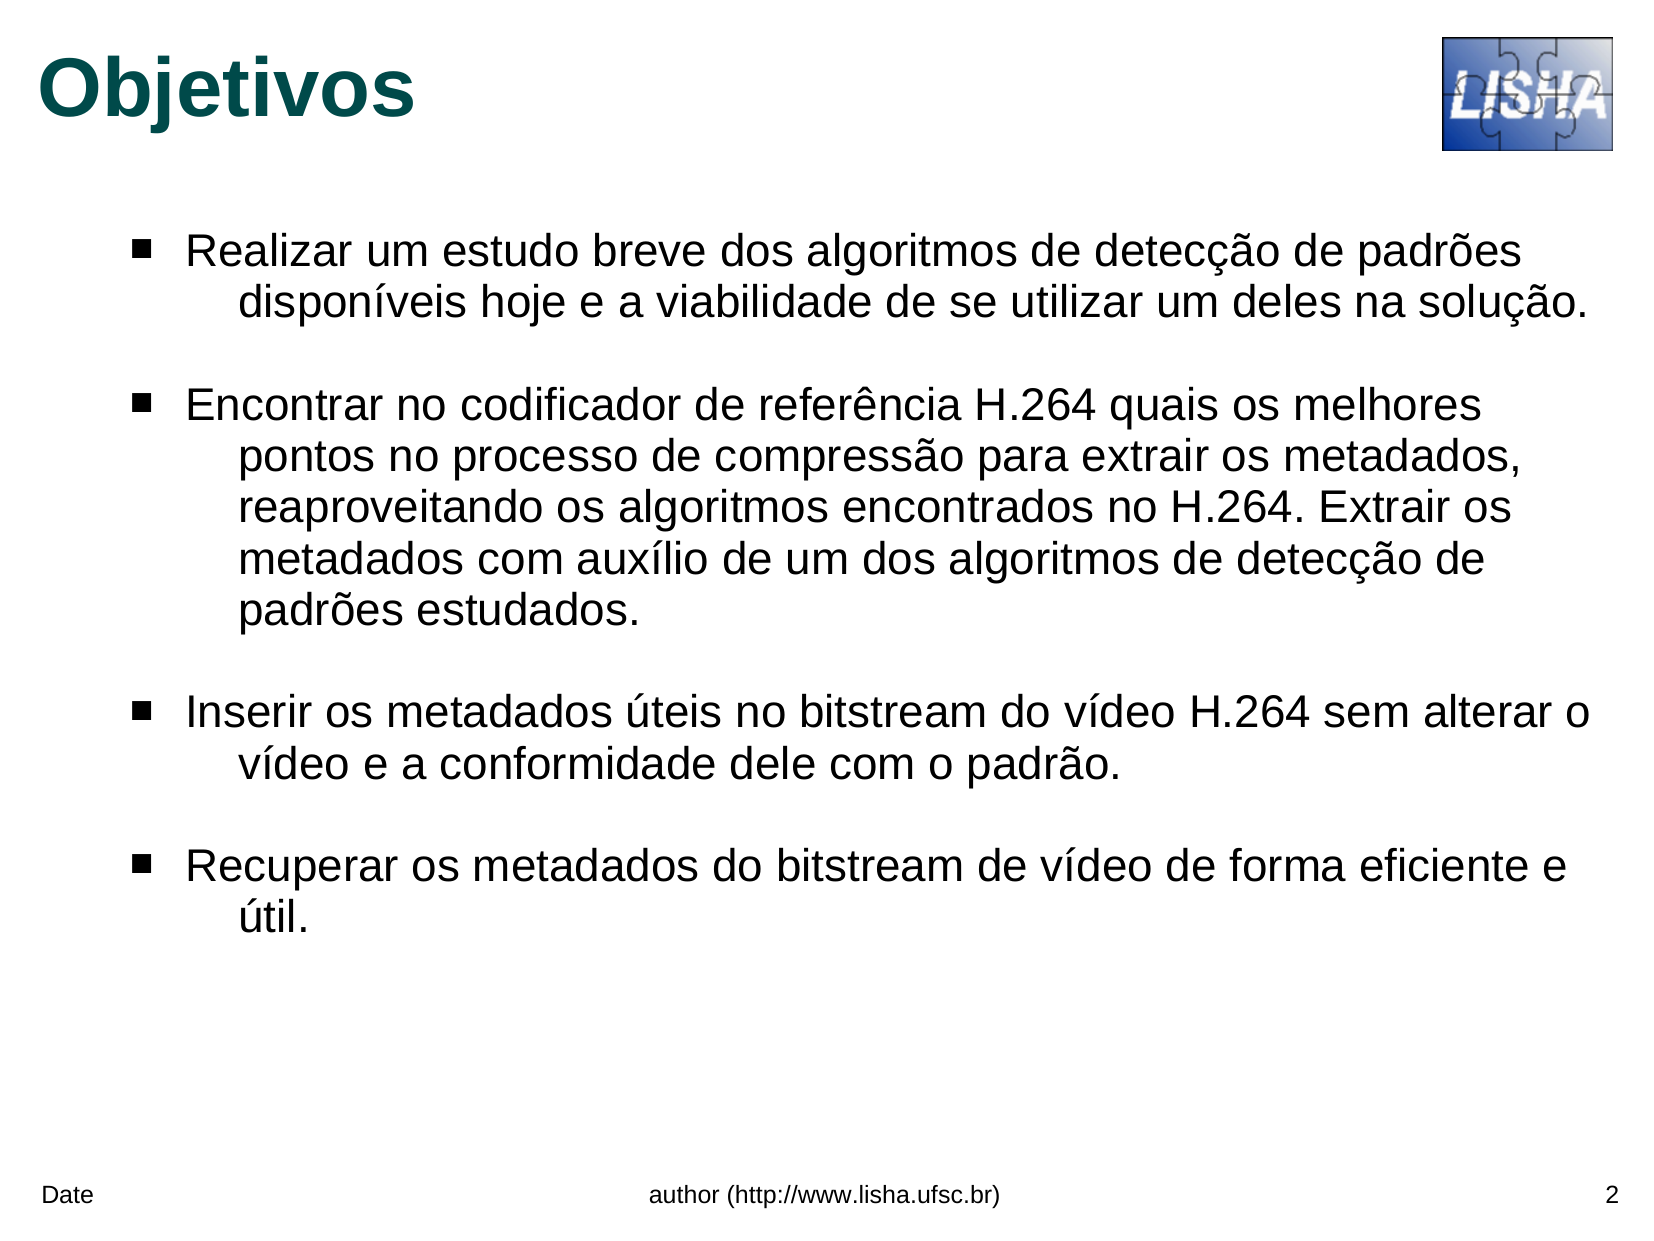

# Objetivos
Realizar um estudo breve dos algoritmos de detecção de padrões disponíveis hoje e a viabilidade de se utilizar um deles na solução.
Encontrar no codificador de referência H.264 quais os melhores pontos no processo de compressão para extrair os metadados, reaproveitando os algoritmos encontrados no H.264. Extrair os metadados com auxílio de um dos algoritmos de detecção de padrões estudados.
Inserir os metadados úteis no bitstream do vídeo H.264 sem alterar o vídeo e a conformidade dele com o padrão.
Recuperar os metadados do bitstream de vídeo de forma eficiente e útil.